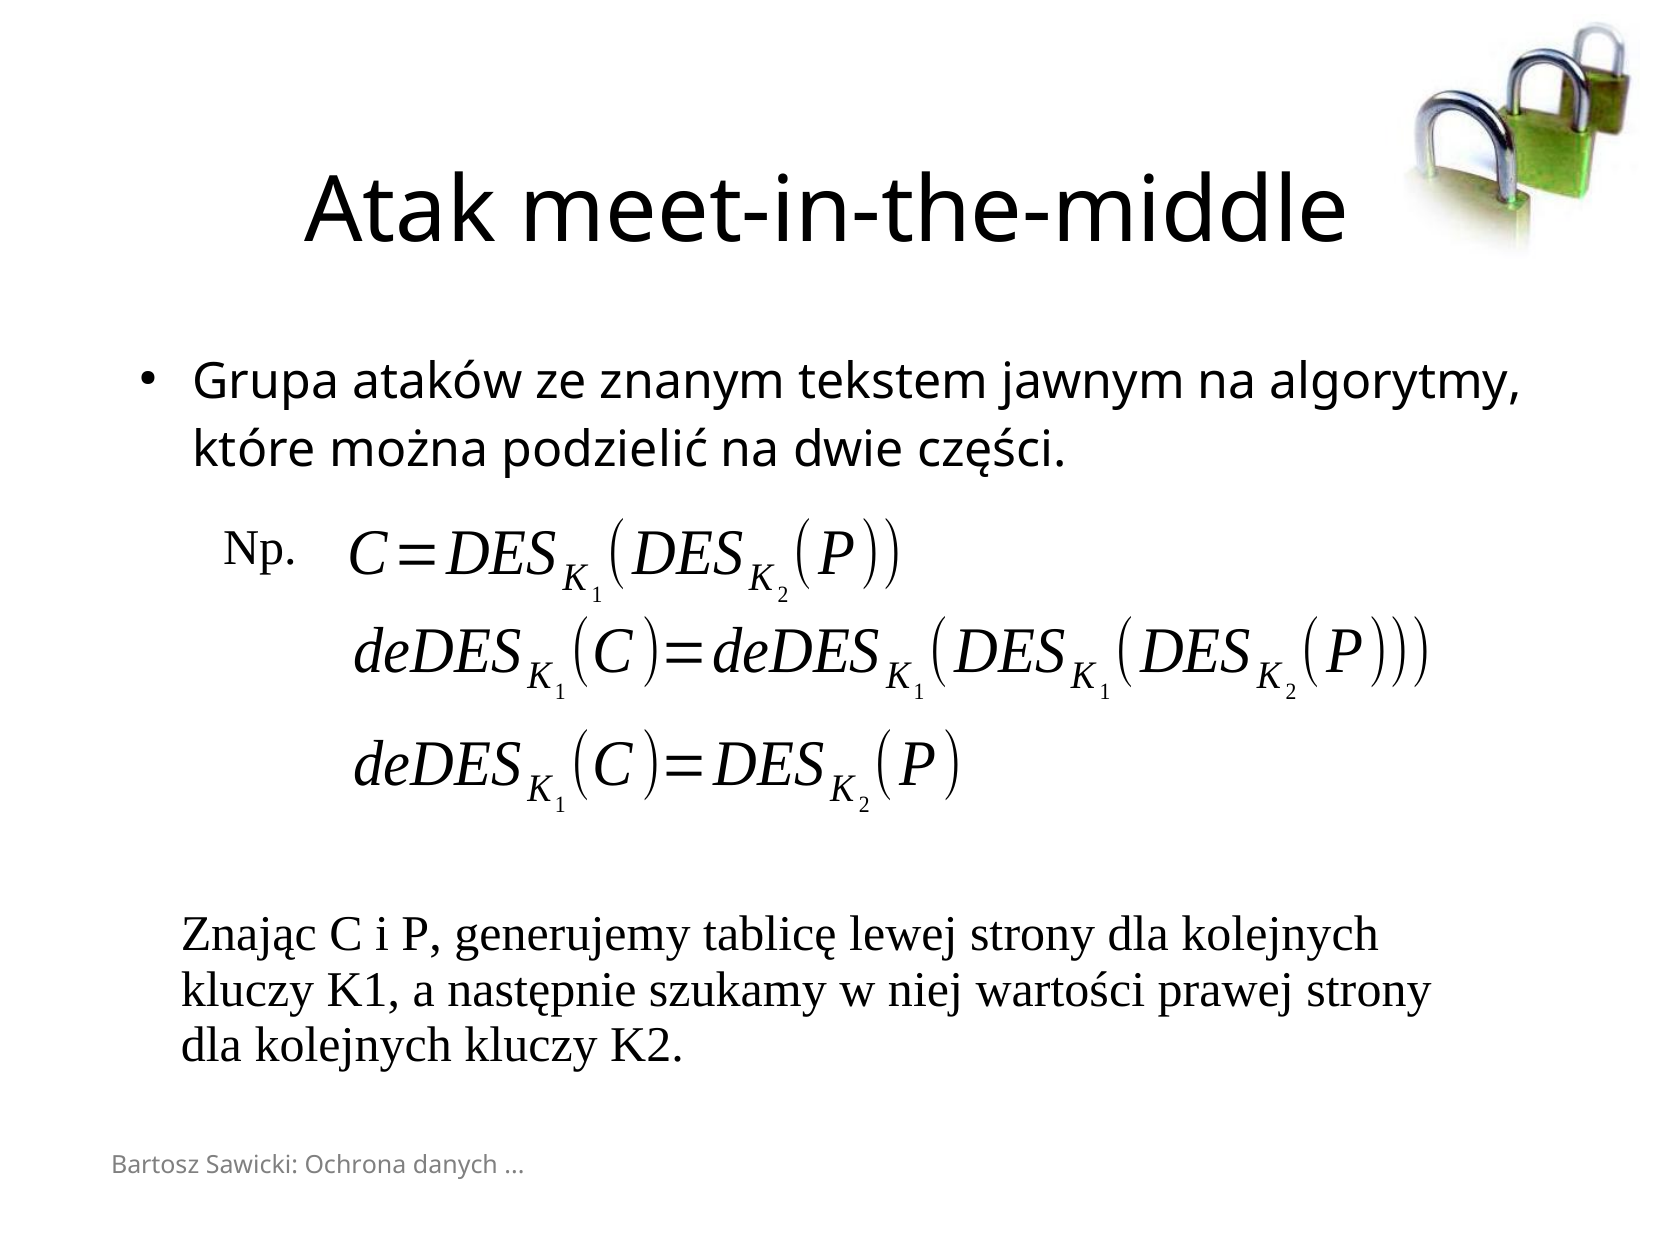

# Atak meet-in-the-middle
Grupa ataków ze znanym tekstem jawnym na algorytmy, które można podzielić na dwie części.
Np.
Znając C i P, generujemy tablicę lewej strony dla kolejnych
kluczy K1, a następnie szukamy w niej wartości prawej strony
dla kolejnych kluczy K2.